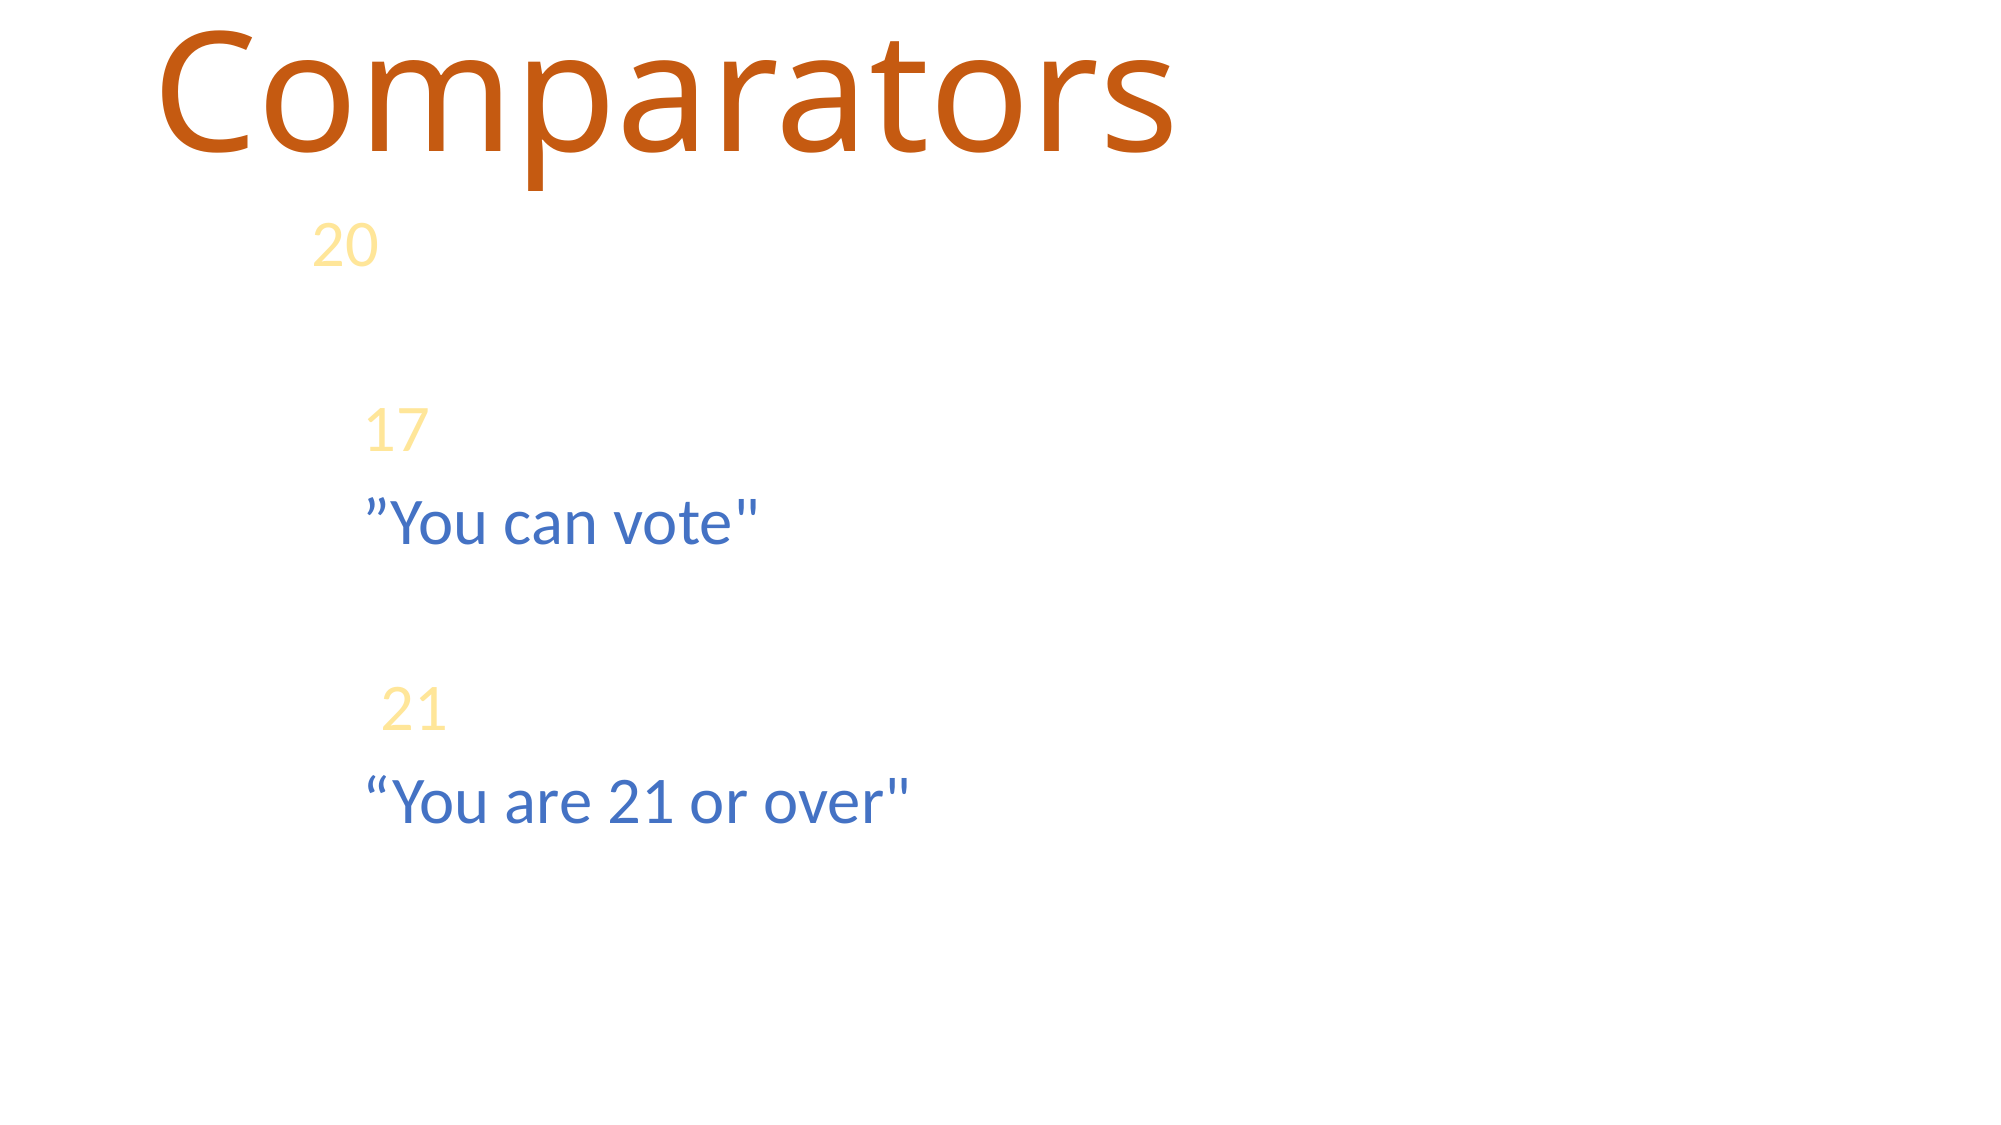

# Comparators
age = 20
if age > 17:
 print(”You can vote")
if age >=21:
 print(“You are 21 or over")